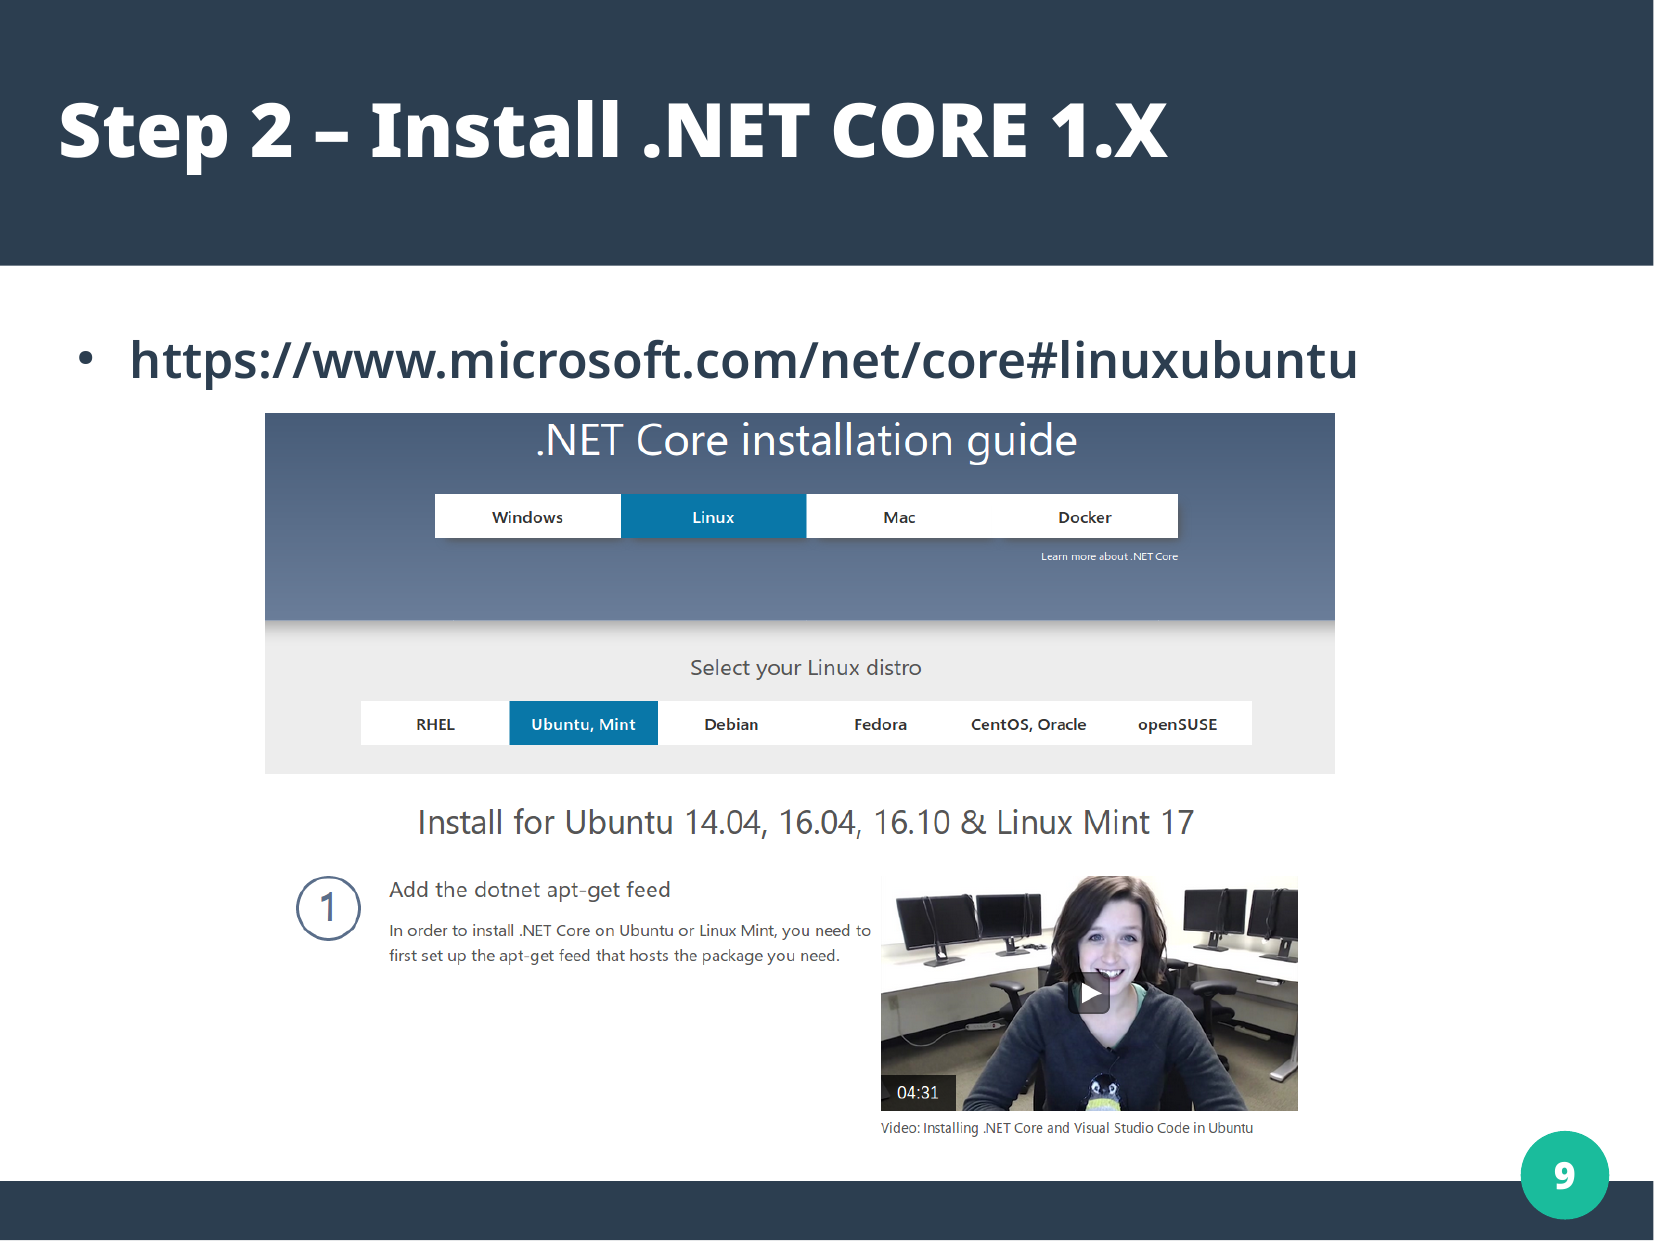

# Step 2 – Install .NET CORE 1.X
https://www.microsoft.com/net/core#linuxubuntu
9